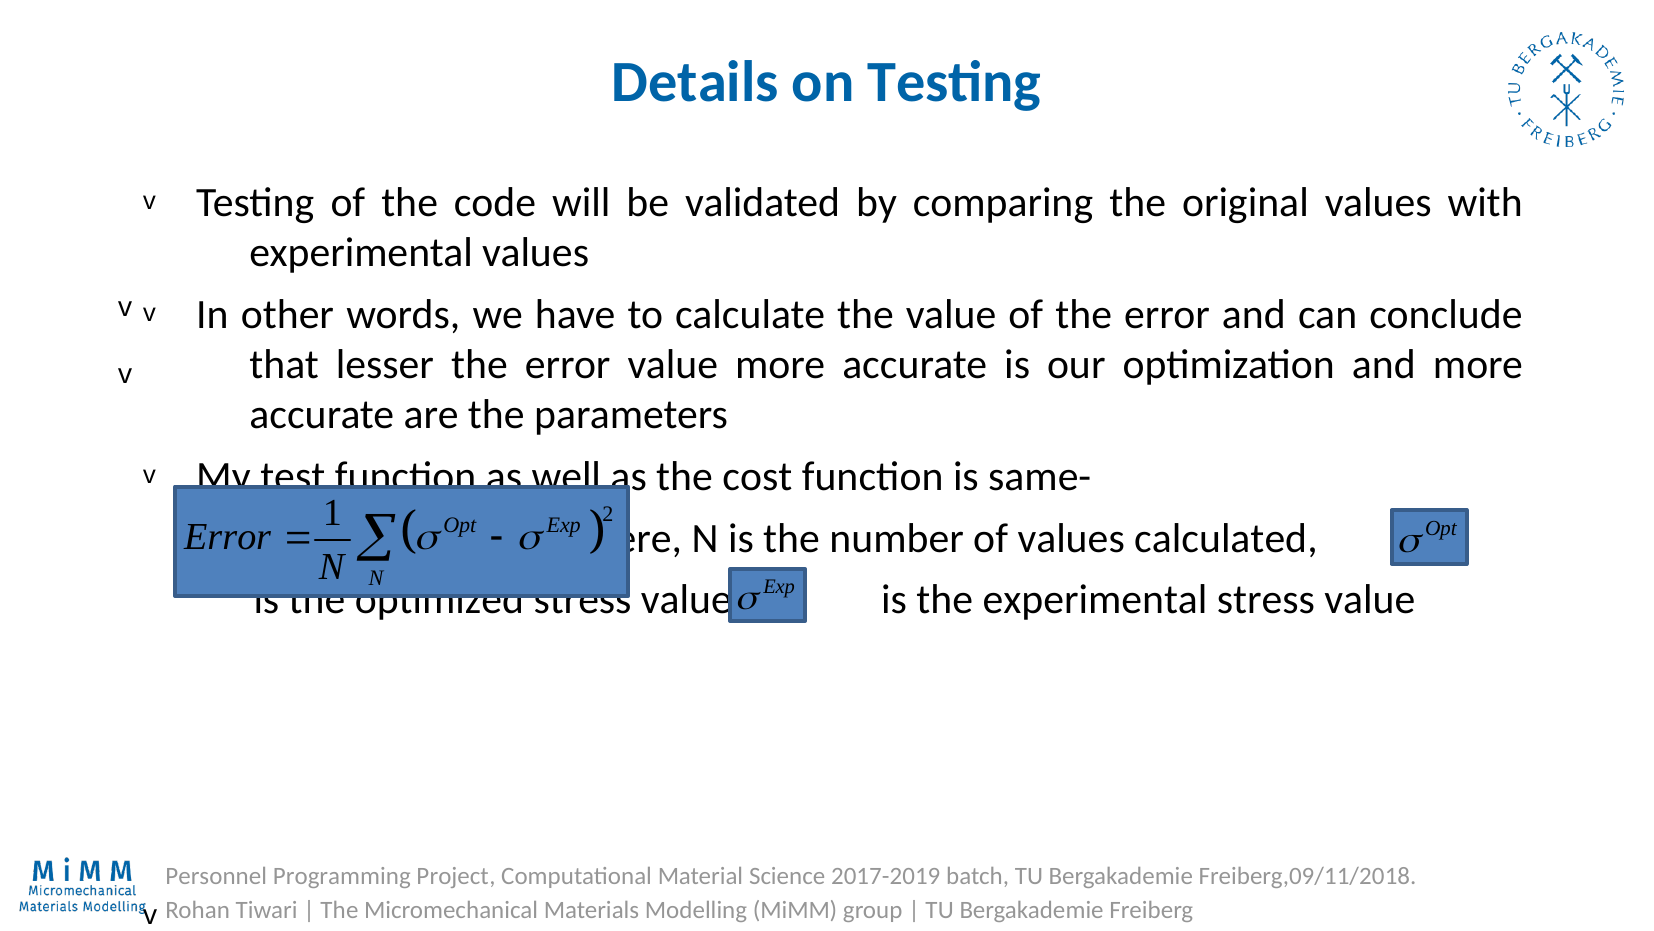

Details on Testing
Testing of the code will be validated by comparing the original values with experimental values
In other words, we have to calculate the value of the error and can conclude that lesser the error value more accurate is our optimization and more accurate are the parameters
My test function as well as the cost function is same-
				 where, N is the number of values calculated,
	is the optimized stress value and is the experimental stress value
Personnel Programming Project, Computational Material Science 2017-2019 batch, TU Bergakademie Freiberg,09/11/2018.
Rohan Tiwari | The Micromechanical Materials Modelling (MiMM) group | TU Bergakademie Freiberg